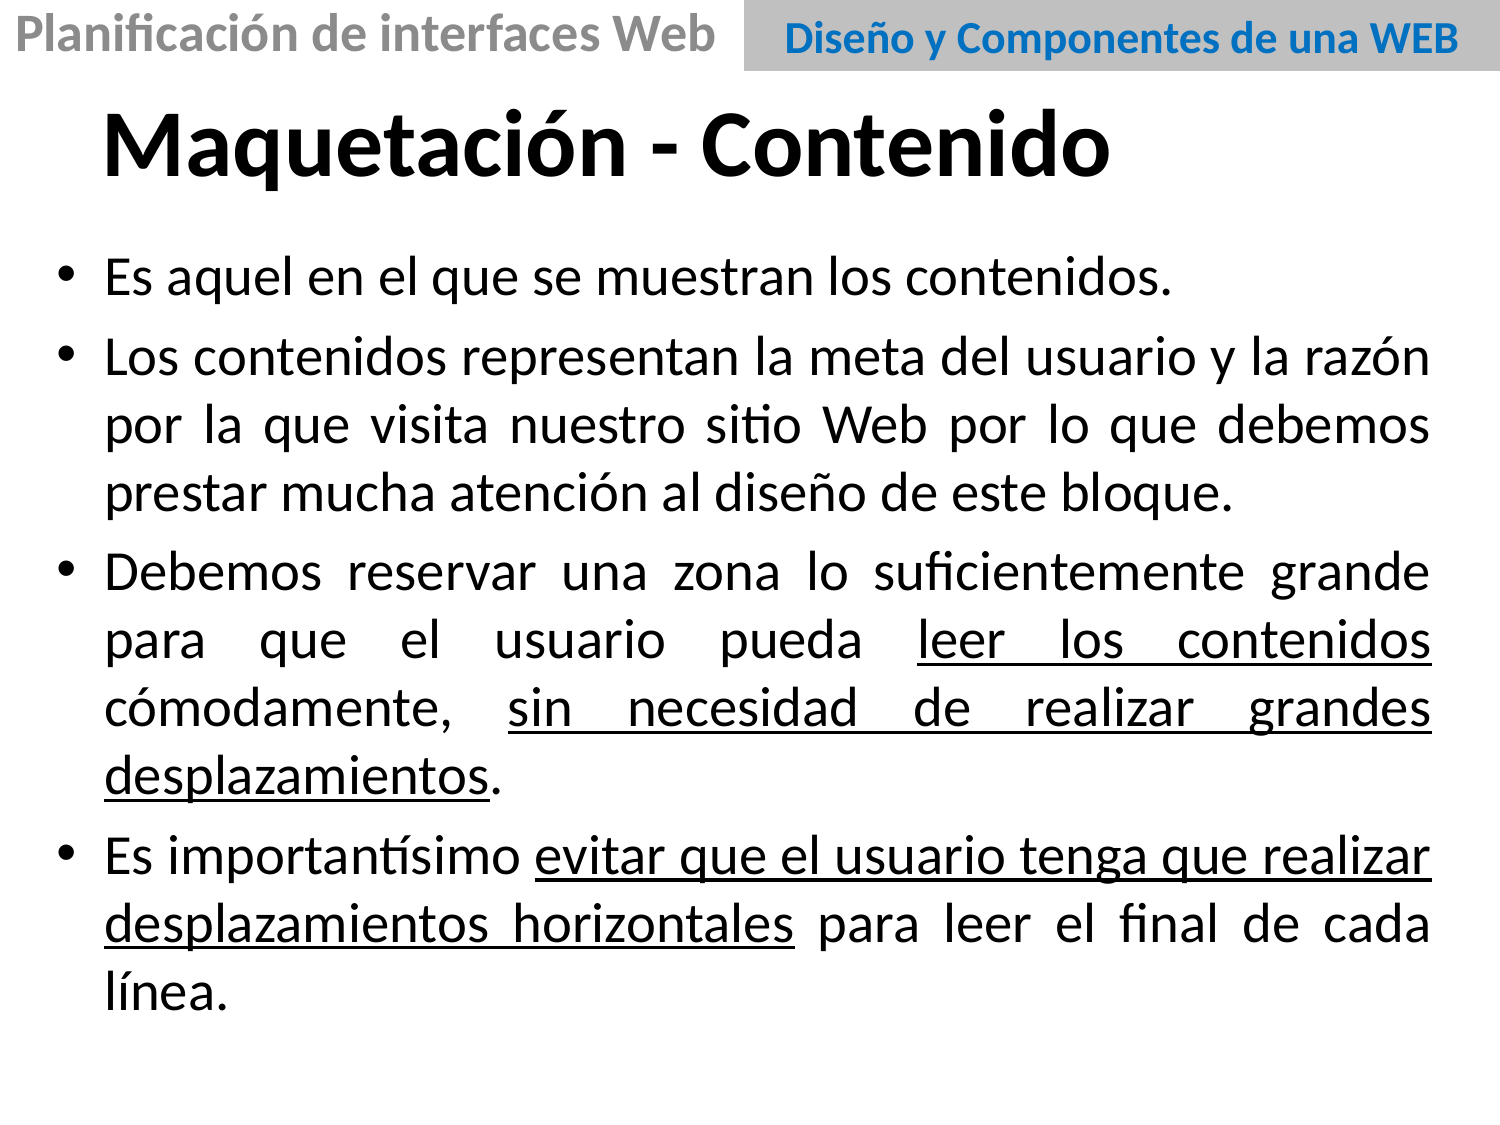

# Planificación de interfaces Web
Diseño y Componentes de una WEB
Maquetación - Contenido
Es aquel en el que se muestran los contenidos.
Los contenidos representan la meta del usuario y la razón por la que visita nuestro sitio Web por lo que debemos prestar mucha atención al diseño de este bloque.
Debemos reservar una zona lo suficientemente grande para que el usuario pueda leer los contenidos cómodamente, sin necesidad de realizar grandes desplazamientos.
Es importantísimo evitar que el usuario tenga que realizar desplazamientos horizontales para leer el final de cada línea.